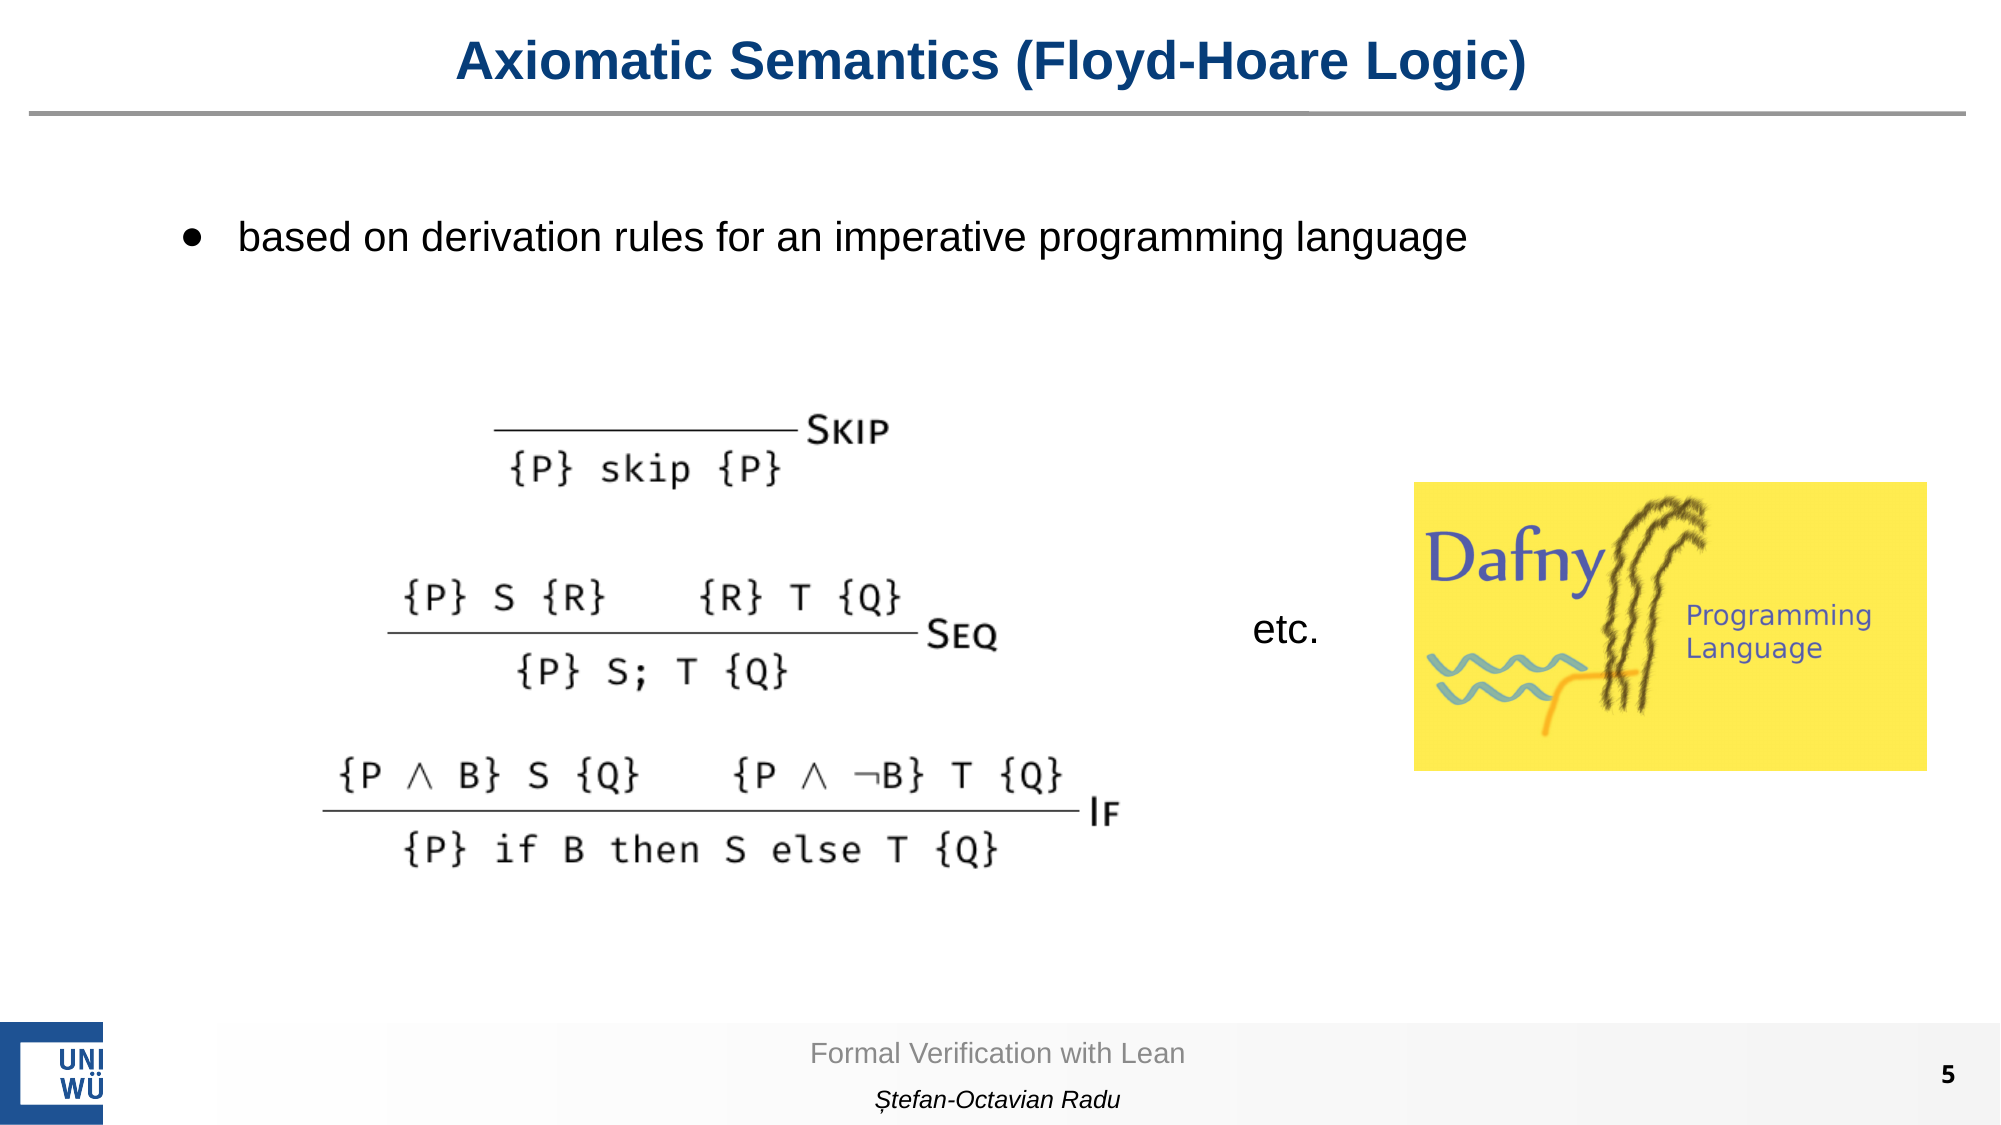

# Axiomatic Semantics (Floyd-Hoare Logic)
based on derivation rules for an imperative programming language
etc.